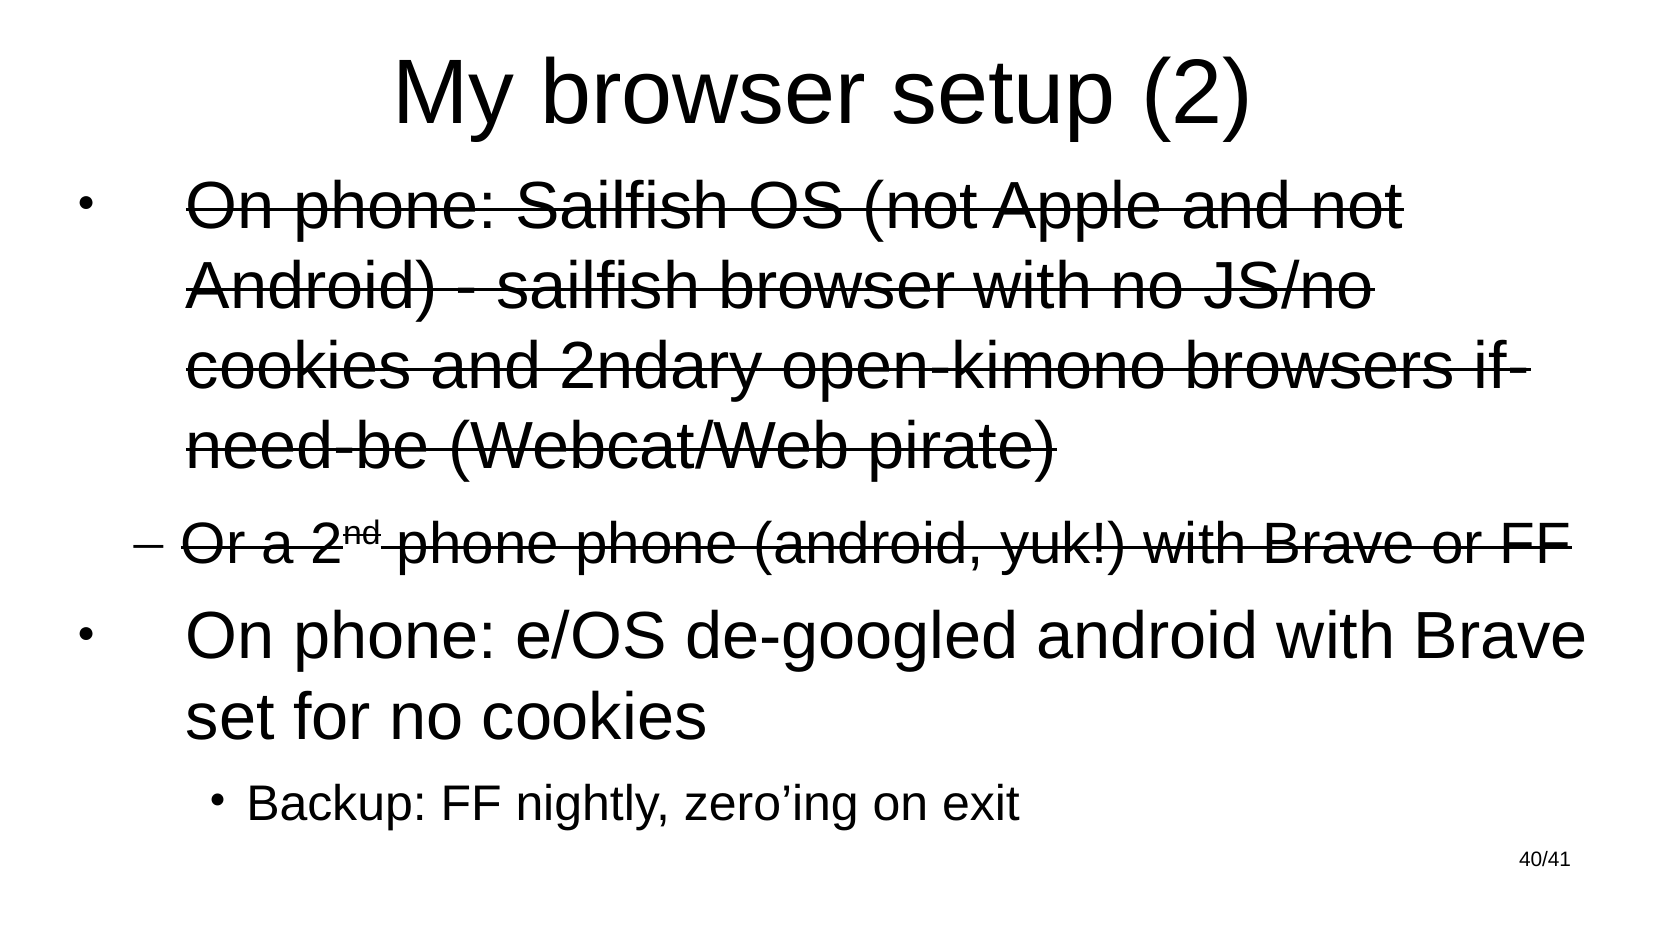

# My browser setup (2)
On phone: Sailfish OS (not Apple and not Android) - sailfish browser with no JS/no cookies and 2ndary open-kimono browsers if-need-be (Webcat/Web pirate)
Or a 2nd phone phone (android, yuk!) with Brave or FF
On phone: e/OS de-googled android with Brave set for no cookies
Backup: FF nightly, zero’ing on exit
40